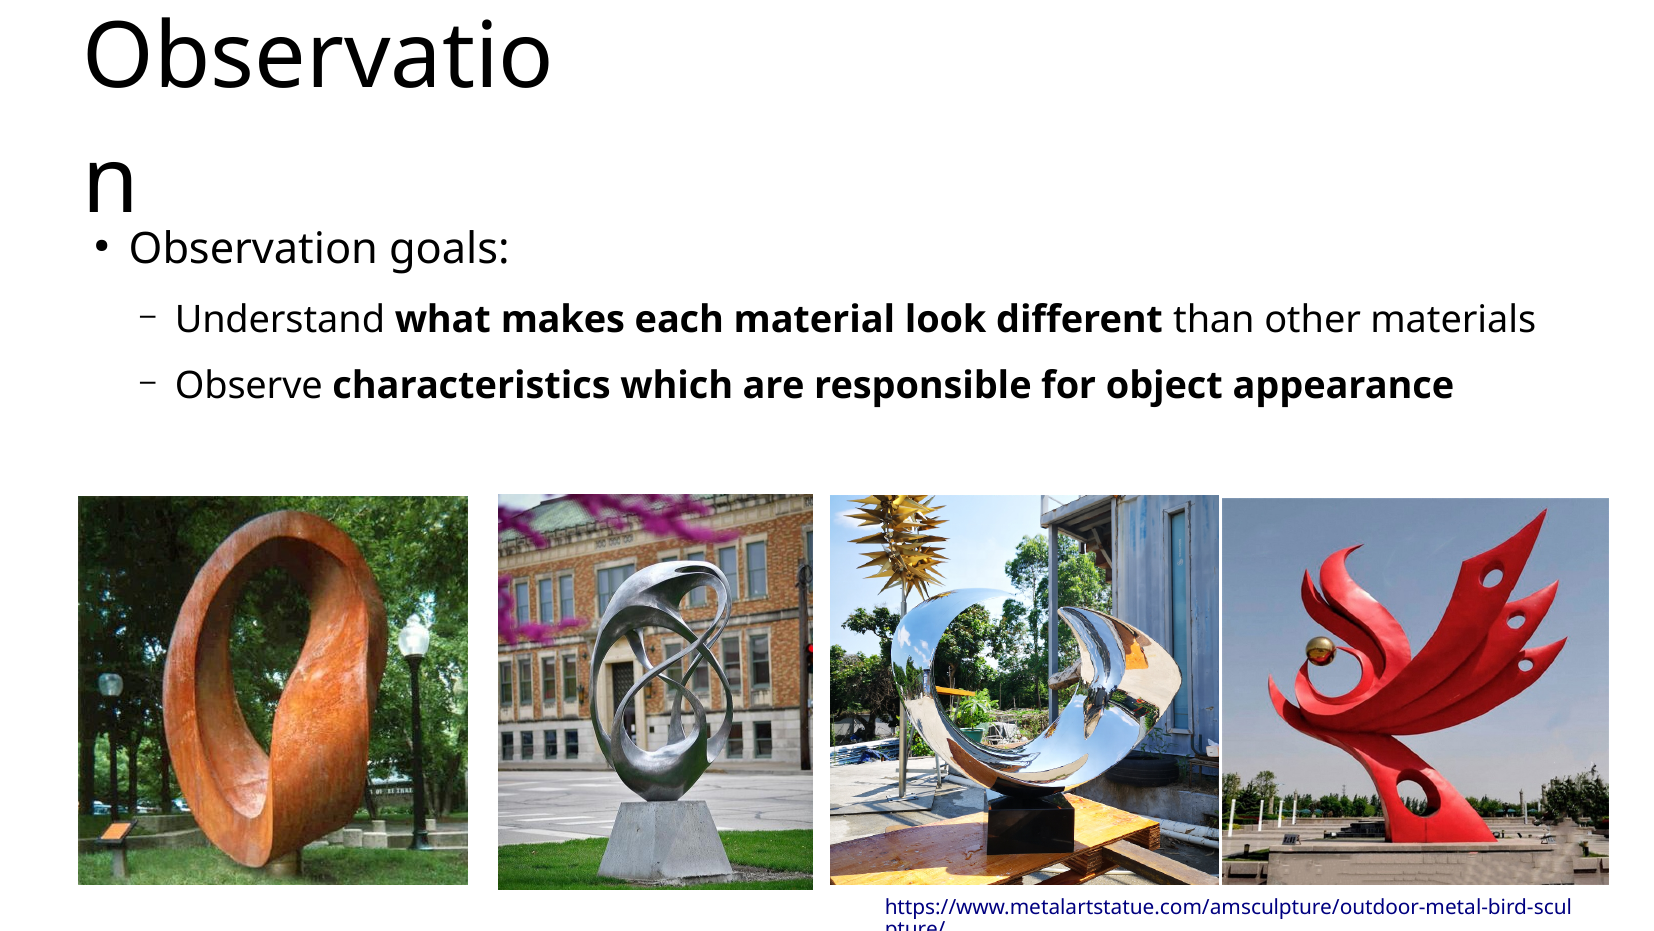

# Observation
Observation goals:
Understand what makes each material look different than other materials
Observe characteristics which are responsible for object appearance
15
https://www.metalartstatue.com/amsculpture/outdoor-metal-bird-sculpture/